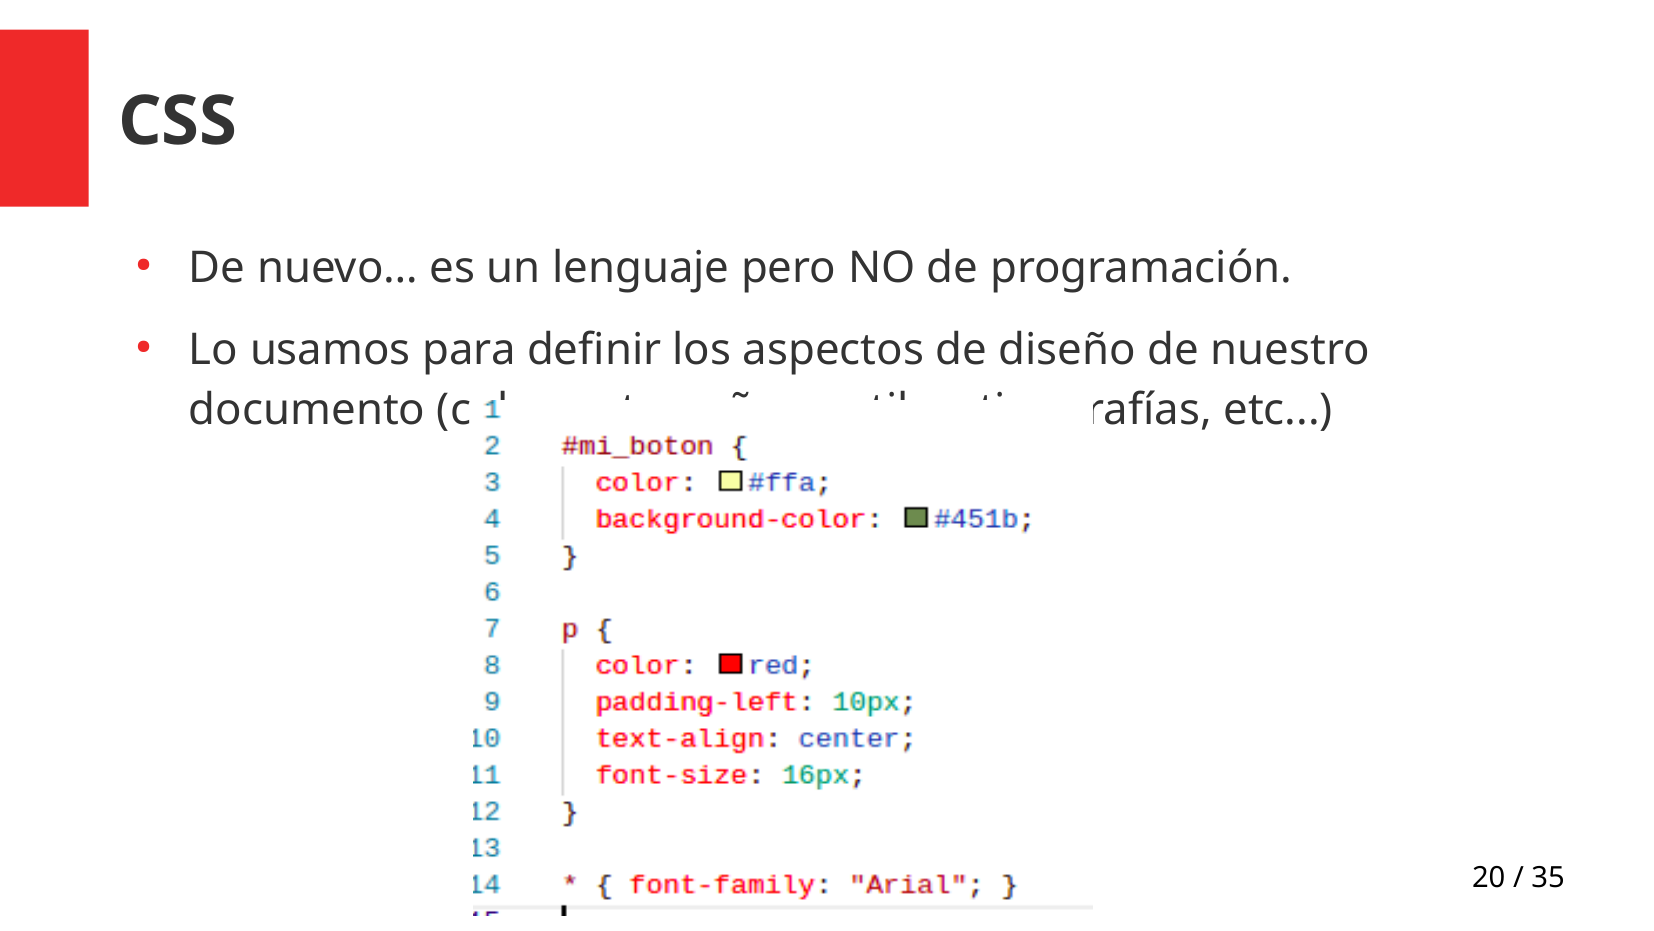

# CSS
De nuevo… es un lenguaje pero NO de programación.
Lo usamos para definir los aspectos de diseño de nuestro documento (colores, tamaños, estilos, tipografías, etc...)
20